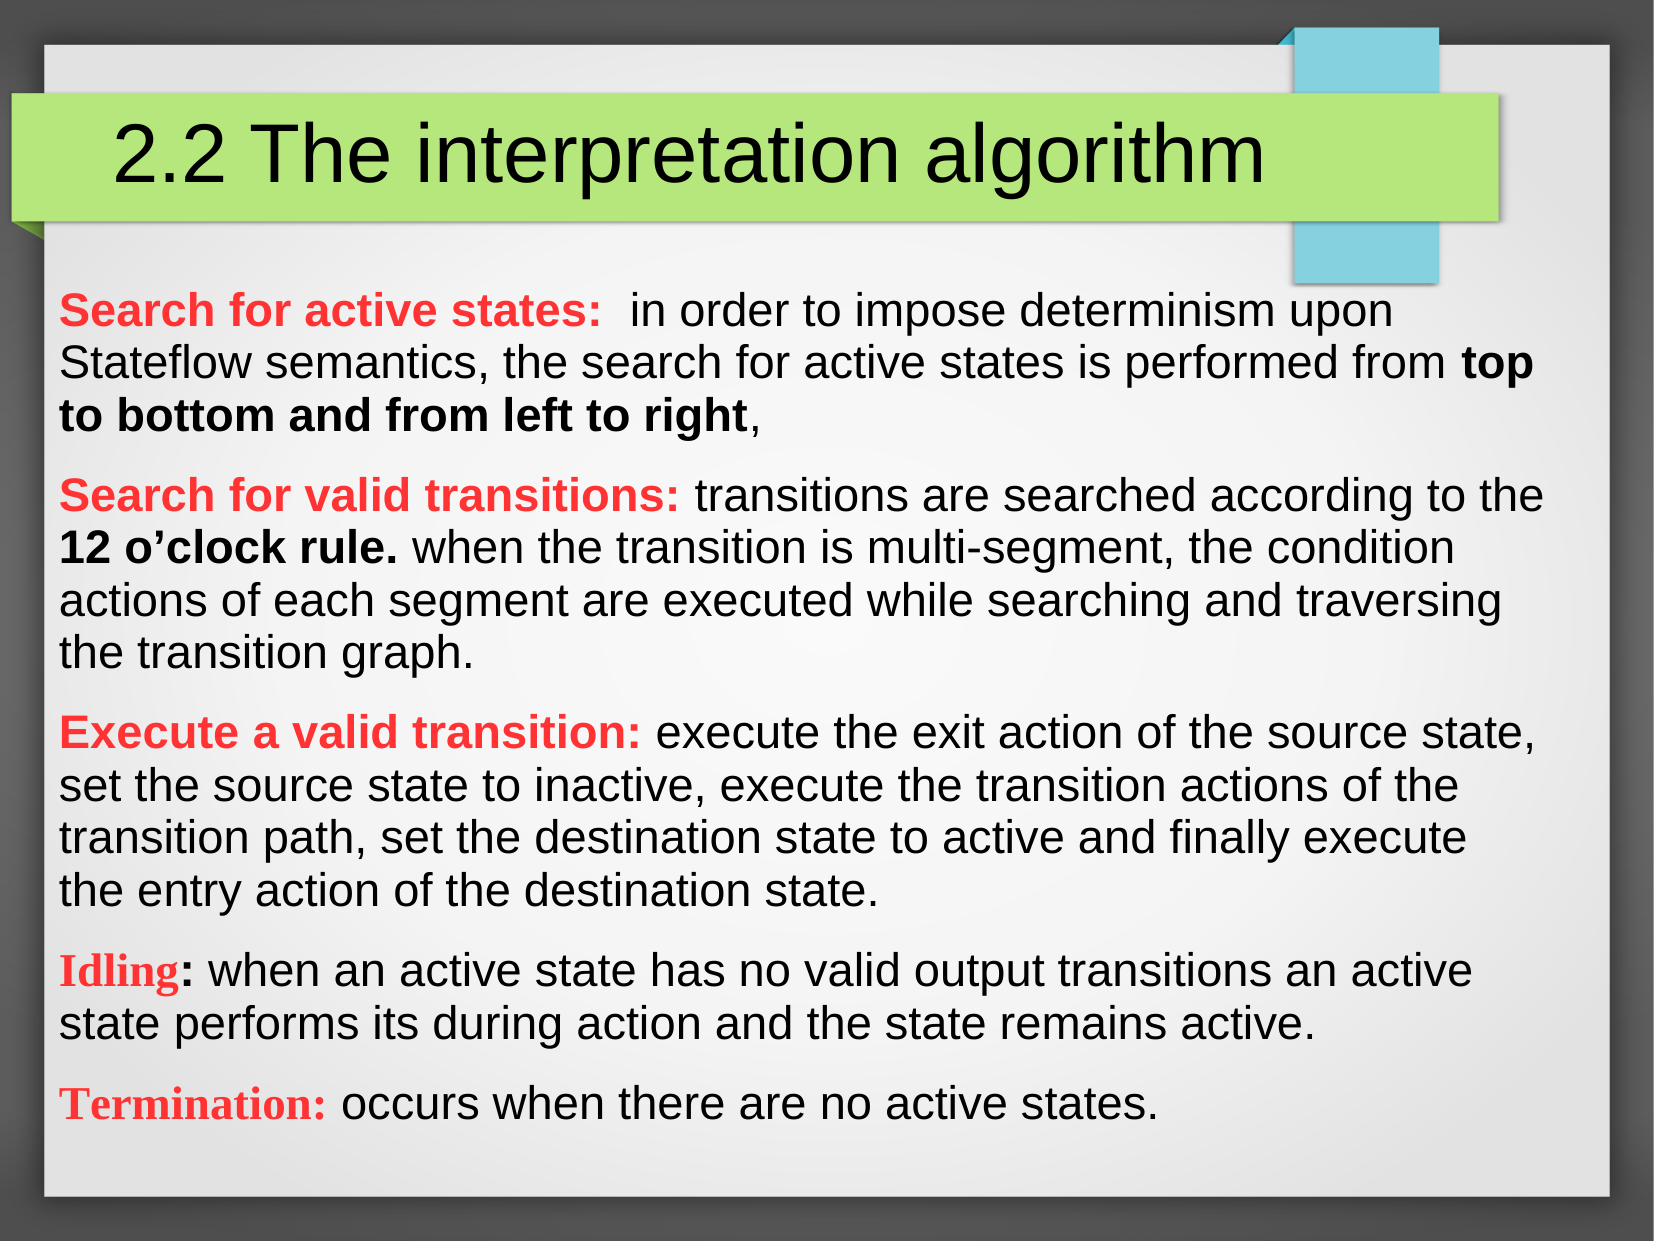

# 2.2 The interpretation algorithm
Search for active states: in order to impose determinism upon Stateflow semantics, the search for active states is performed from top to bottom and from left to right,
Search for valid transitions: transitions are searched according to the 12 o’clock rule. when the transition is multi-segment, the condition actions of each segment are executed while searching and traversing the transition graph.
Execute a valid transition: execute the exit action of the source state, set the source state to inactive, execute the transition actions of the transition path, set the destination state to active and finally execute the entry action of the destination state.
Idling: when an active state has no valid output transitions an active state performs its during action and the state remains active.
Termination: occurs when there are no active states.